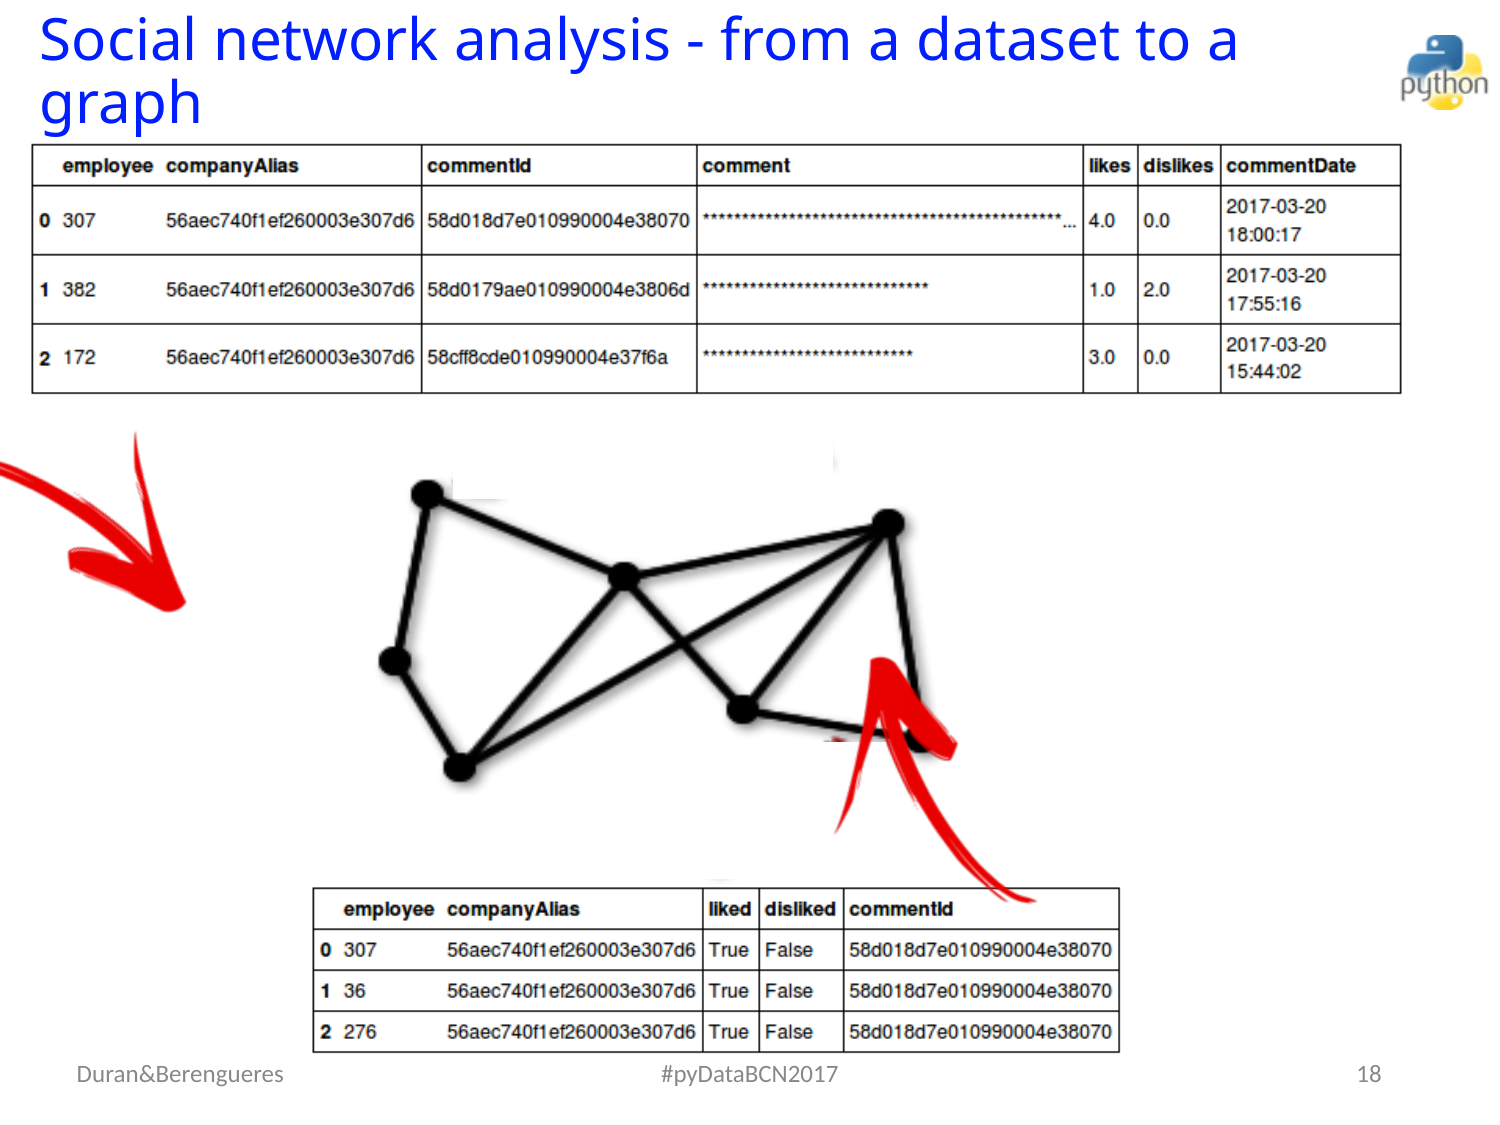

# Social network analysis - from a dataset to a graph
Duran&Berengueres
#pyDataBCN2017